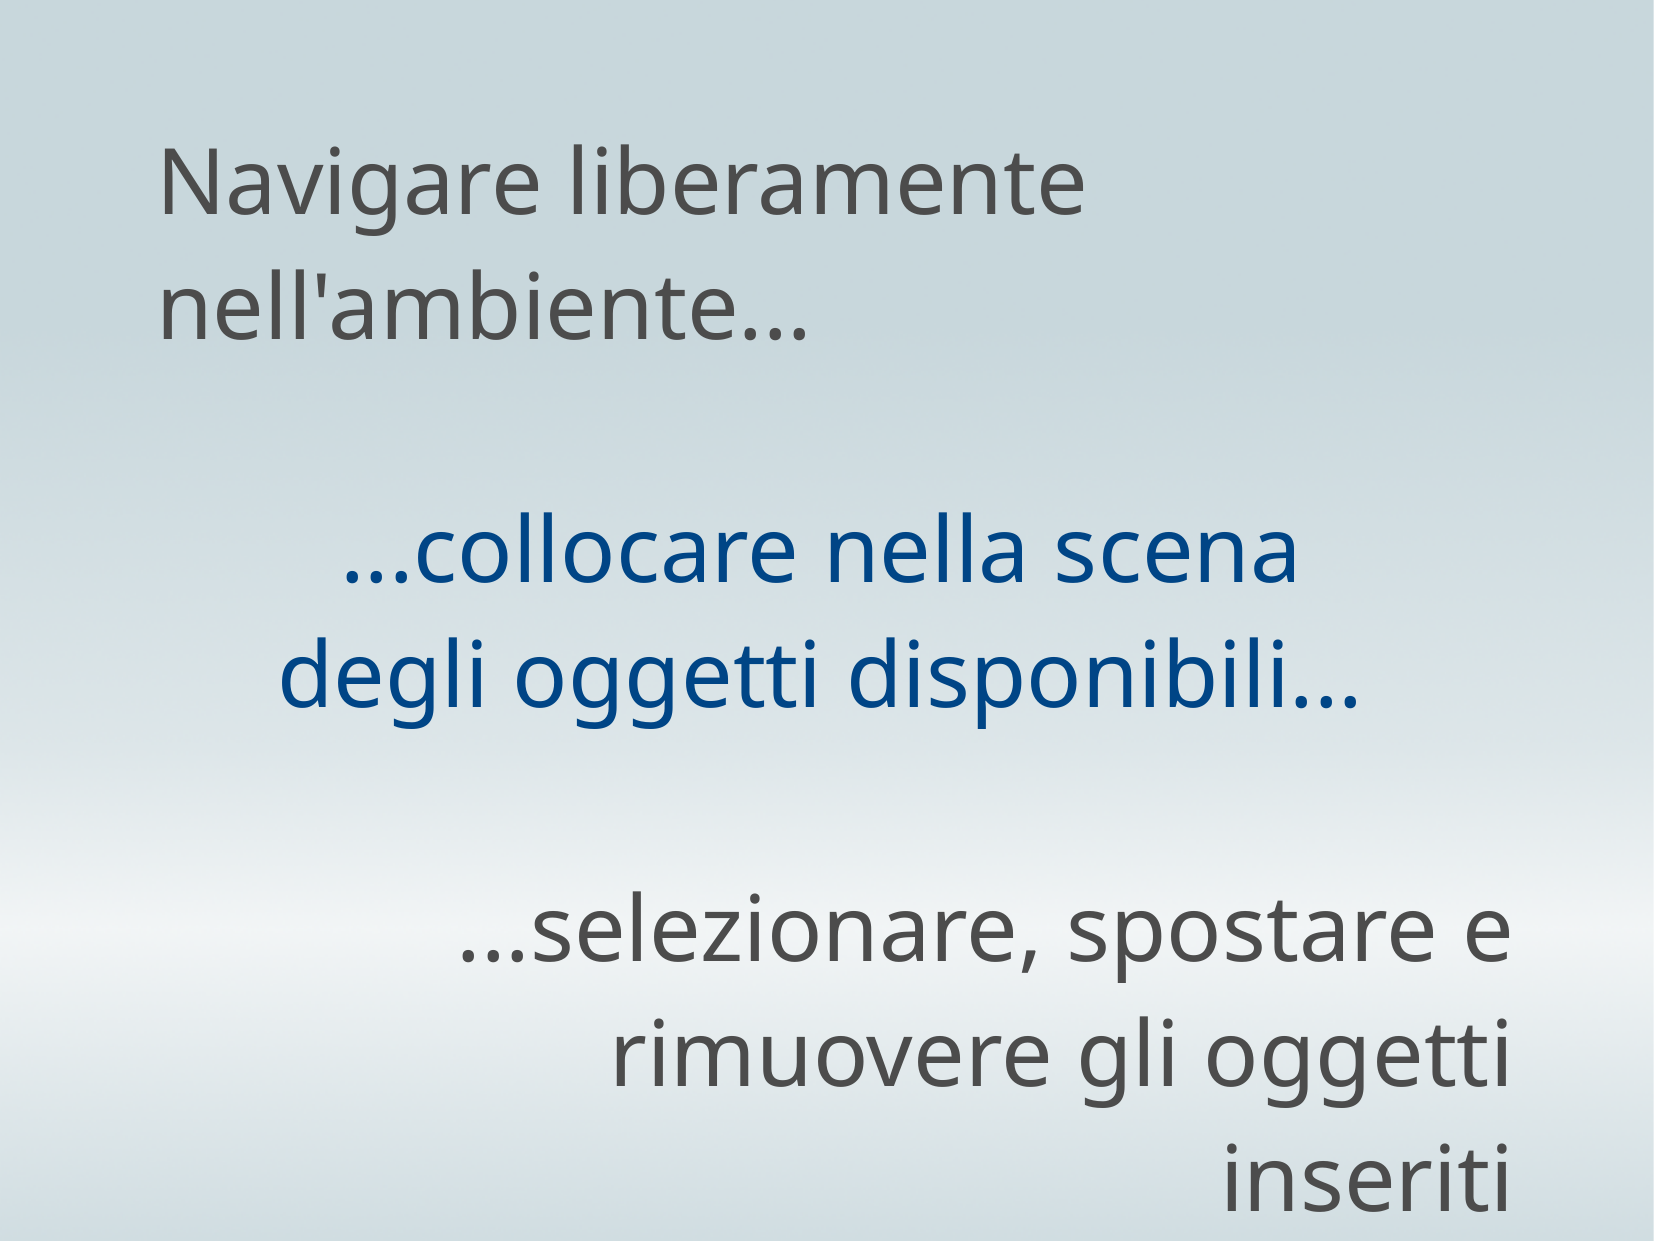

Navigare liberamente nell'ambiente...
...collocare nella scena degli oggetti disponibili...
...selezionare, spostare e rimuovere gli oggetti inseriti